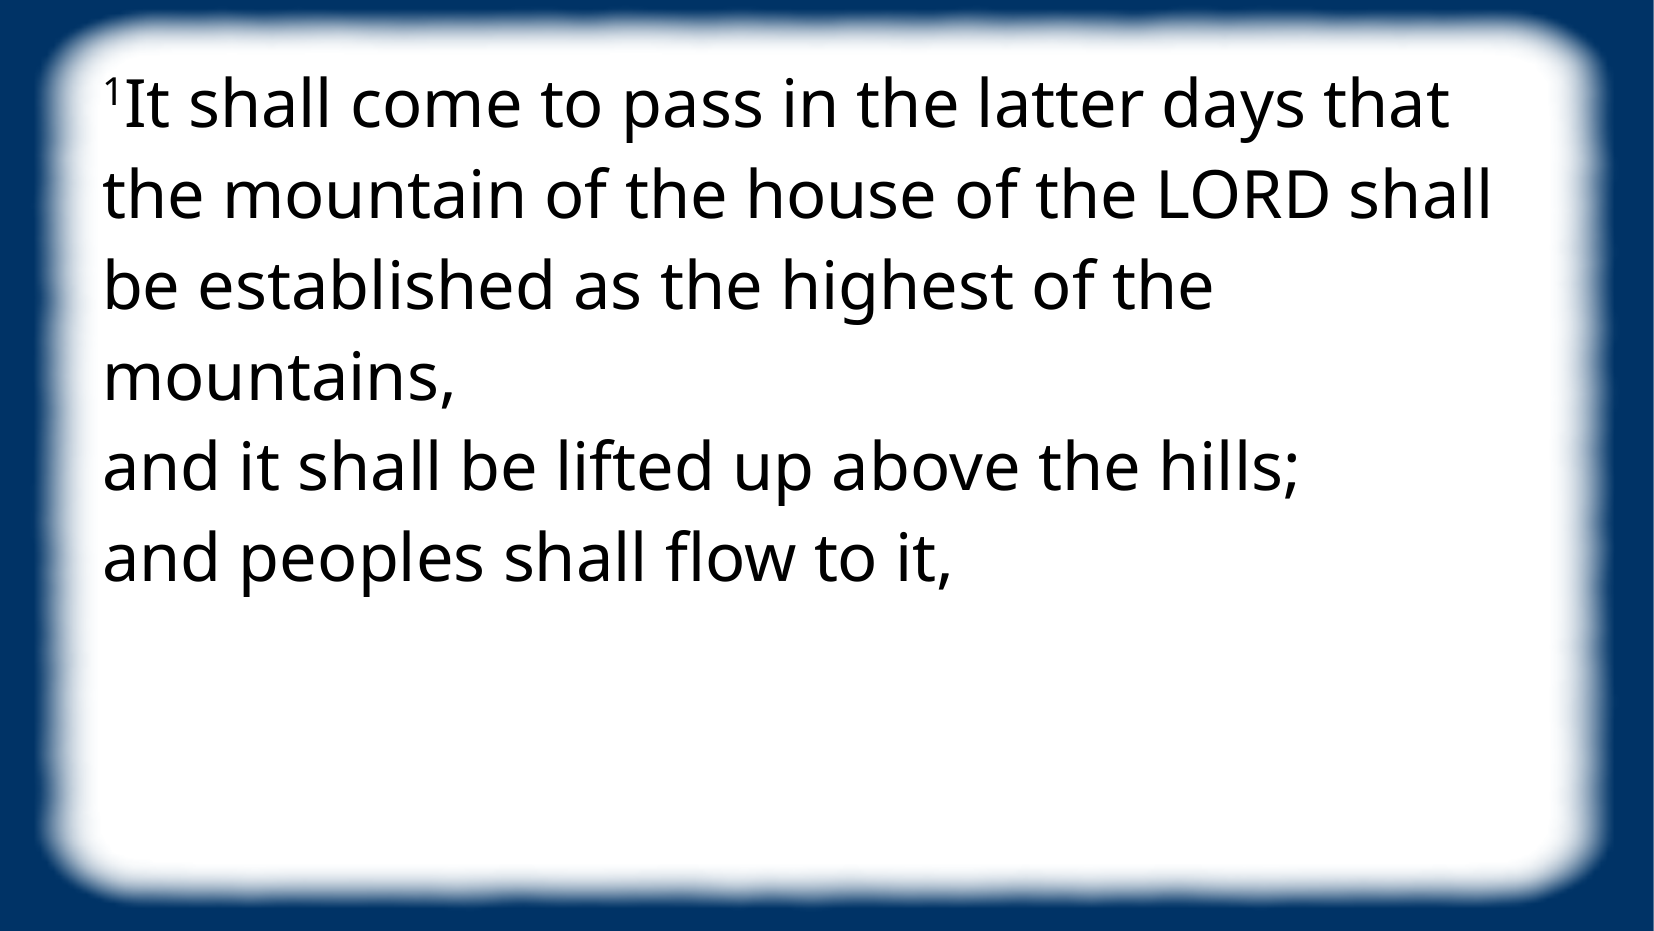

1It shall come to pass in the latter days that the mountain of the house of the LORD shall be established as the highest of the mountains,
and it shall be lifted up above the hills;
and peoples shall flow to it,